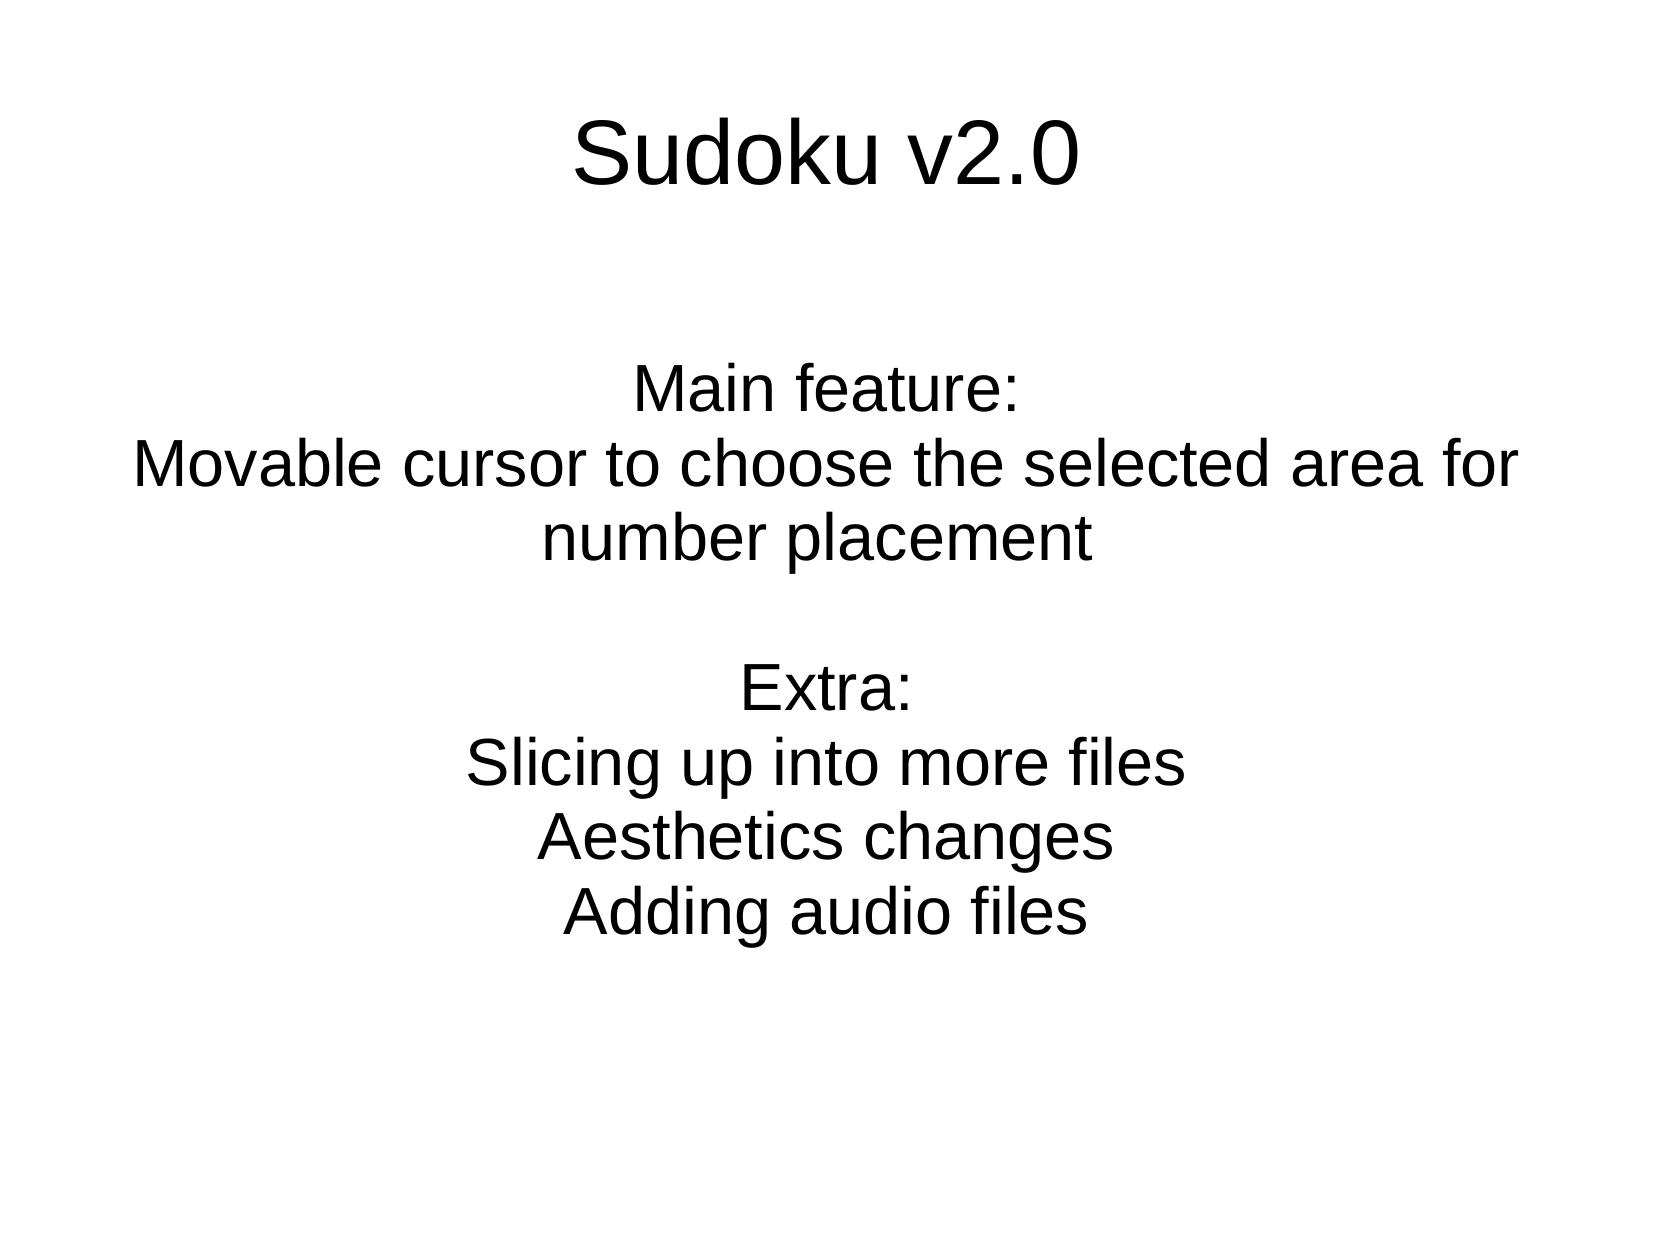

# Sudoku v2.0
Main feature:
Movable cursor to choose the selected area for number placement
Extra:
Slicing up into more files
Aesthetics changes
Adding audio files